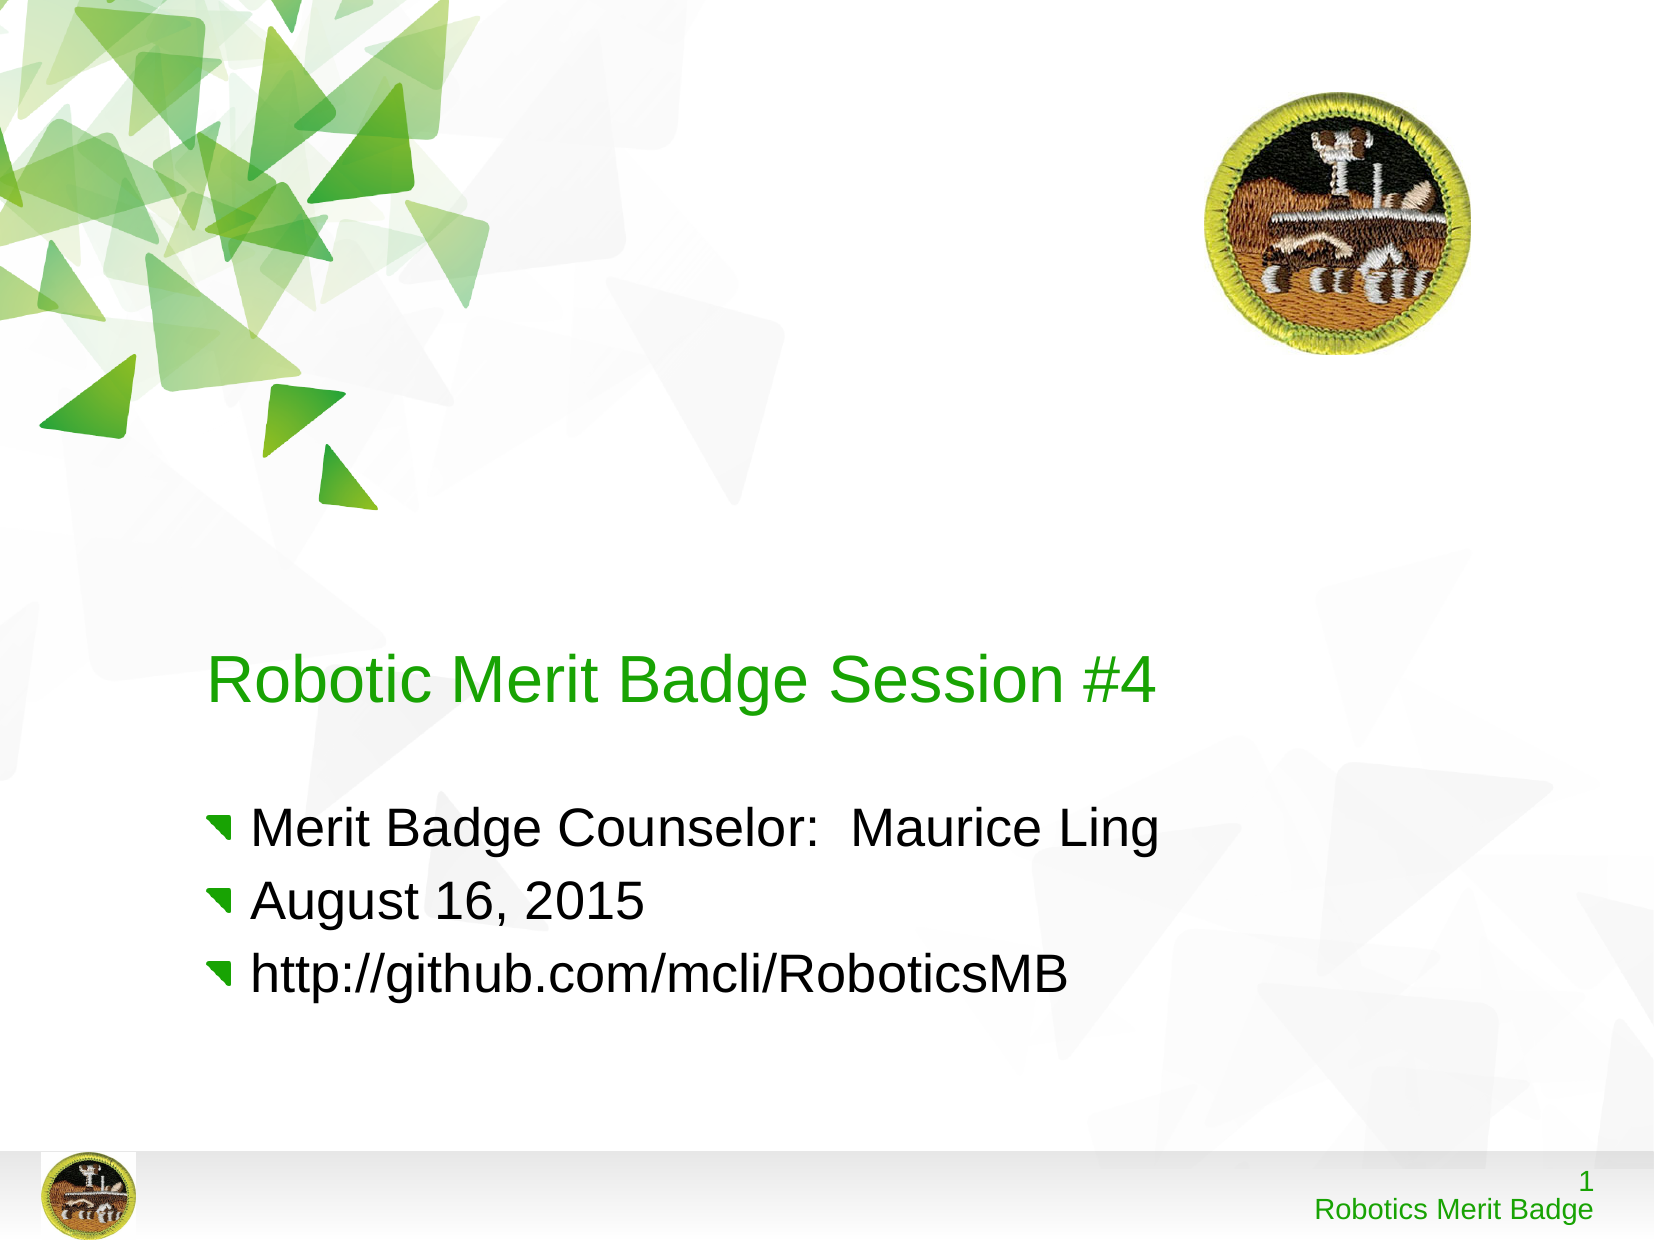

# Robotic Merit Badge Session #4
Merit Badge Counselor: Maurice Ling
August 16, 2015
http://github.com/mcli/RoboticsMB
1
Robotics Merit Badge